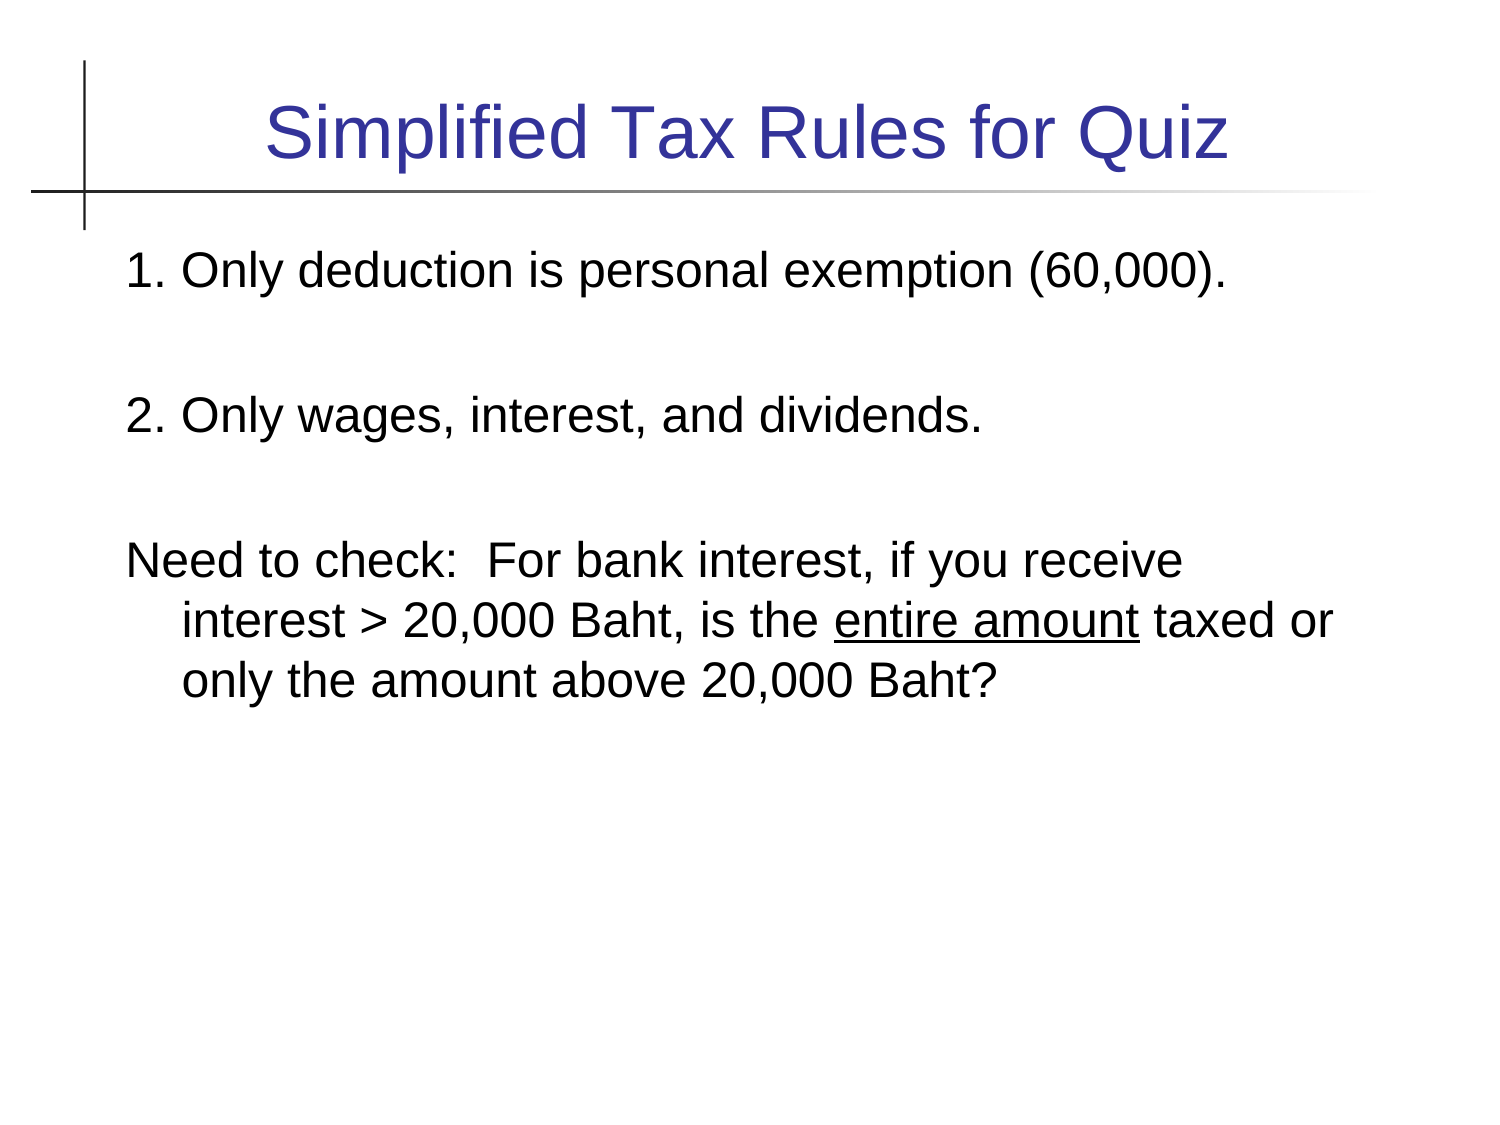

# Simplified Tax Rules for Quiz
1. Only deduction is personal exemption (60,000).
2. Only wages, interest, and dividends.
Need to check: For bank interest, if you receive
interest > 20,000 Baht, is the entire amount taxed or only the amount above 20,000 Baht?